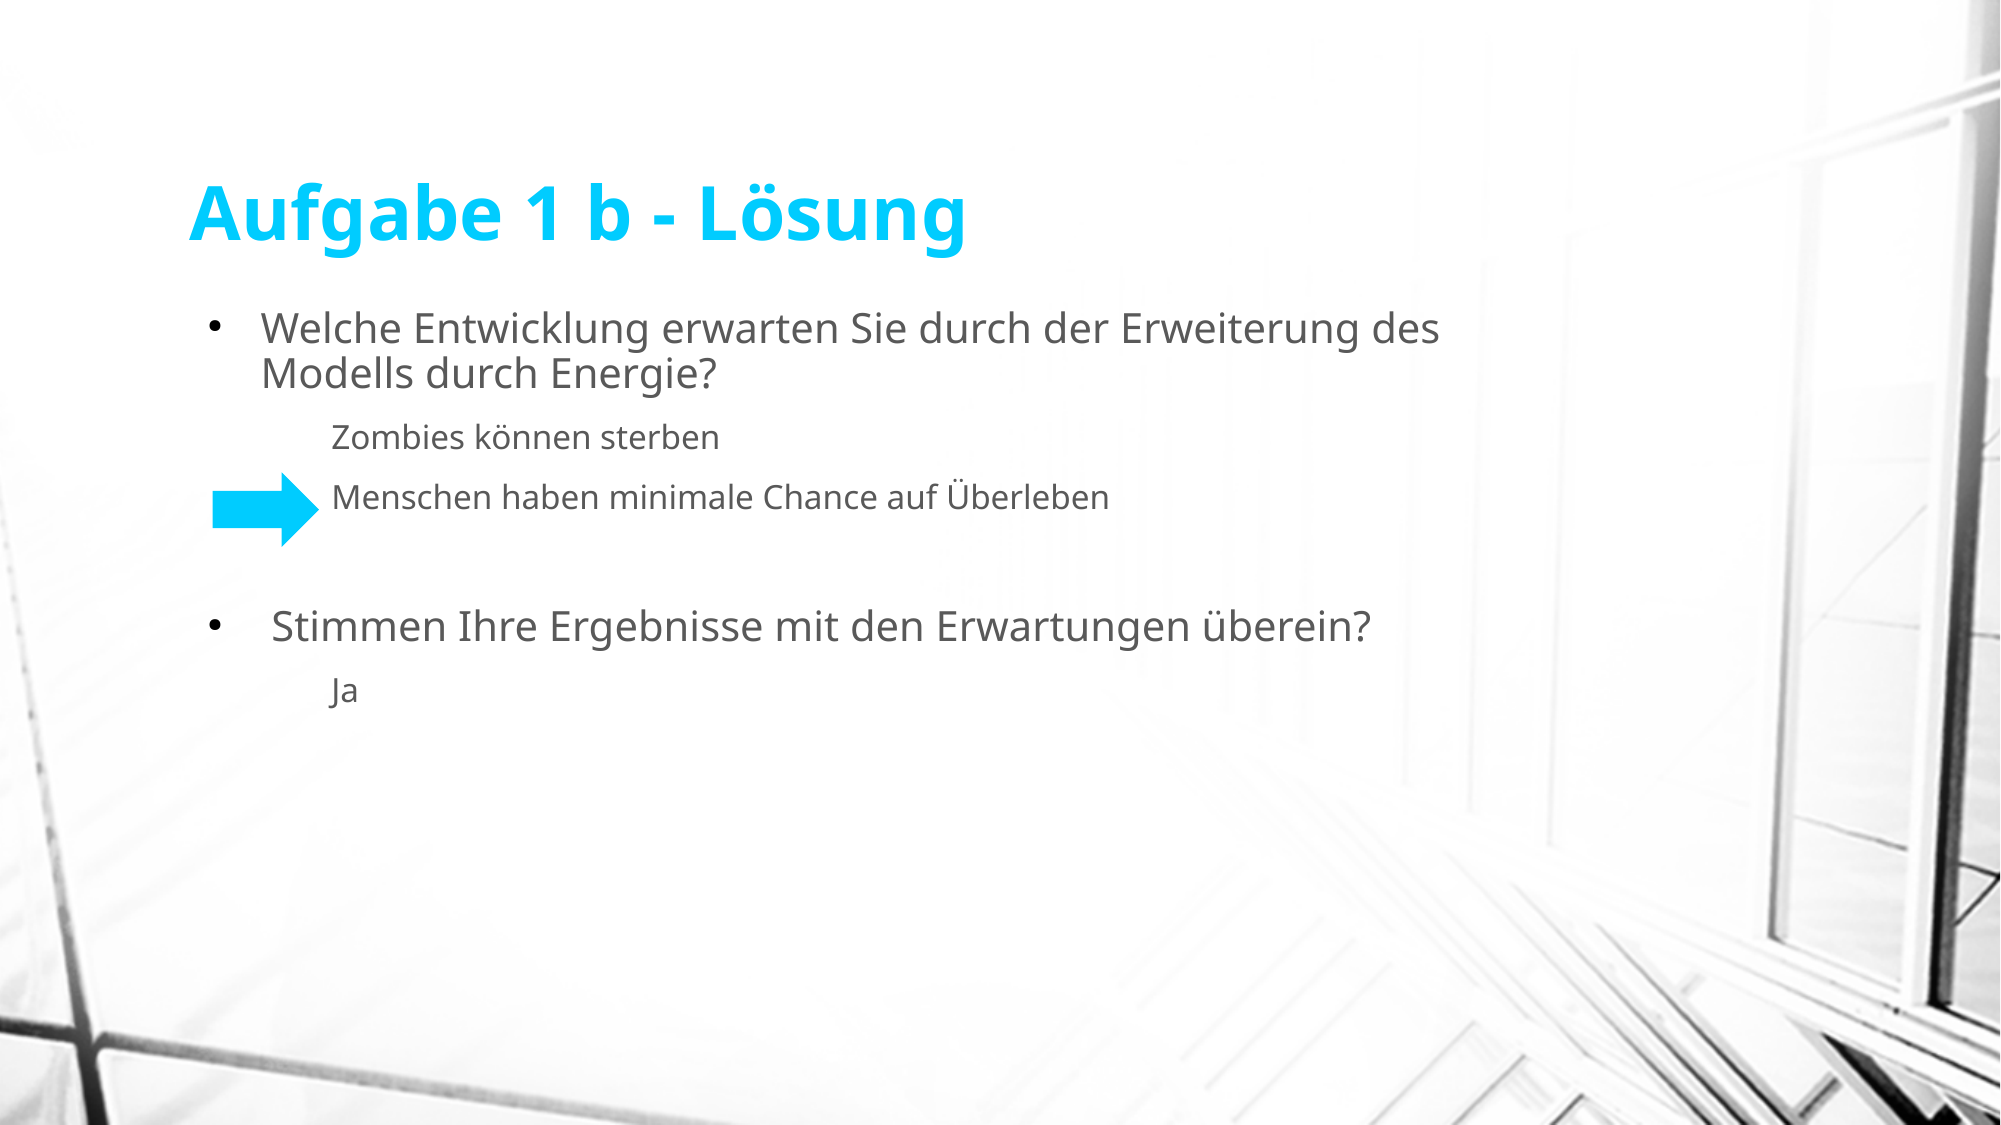

# Aufgabe 1 b - Lösung
Welche Entwicklung erwarten Sie durch der Erweiterung des Modells durch Energie?
Zombies können sterben
Menschen haben minimale Chance auf Überleben
 Stimmen Ihre Ergebnisse mit den Erwartungen überein?
Ja